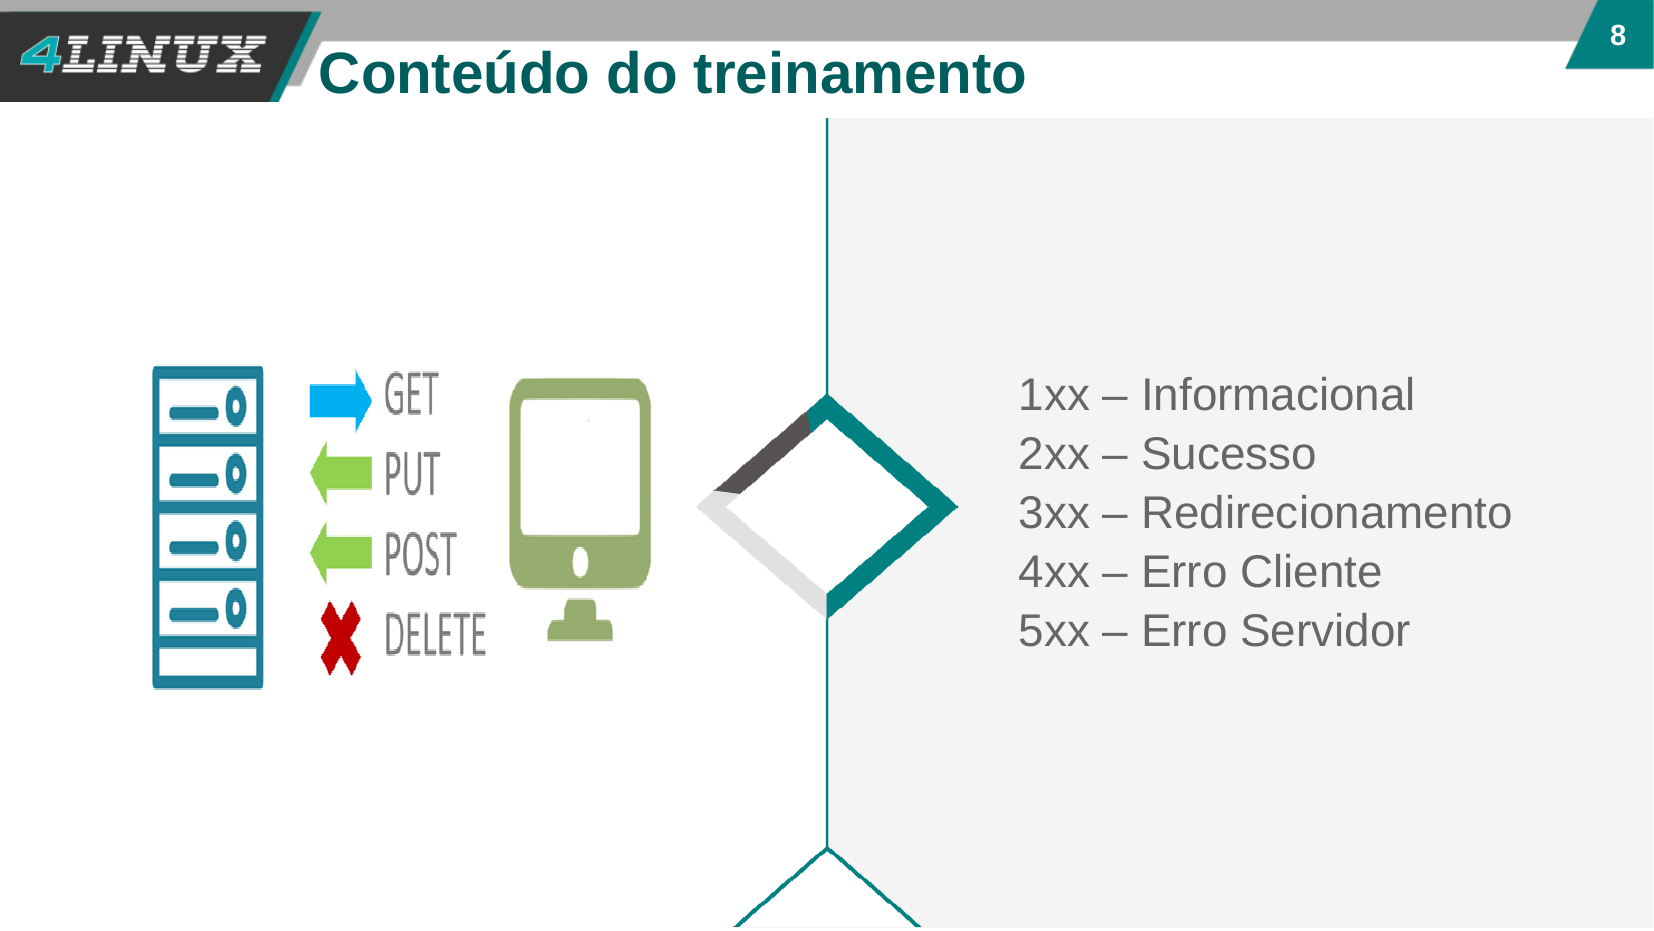

# Conteúdo do treinamento
1xx – Informacional
2xx – Sucesso
3xx – Redirecionamento
4xx – Erro Cliente
5xx – Erro Servidor